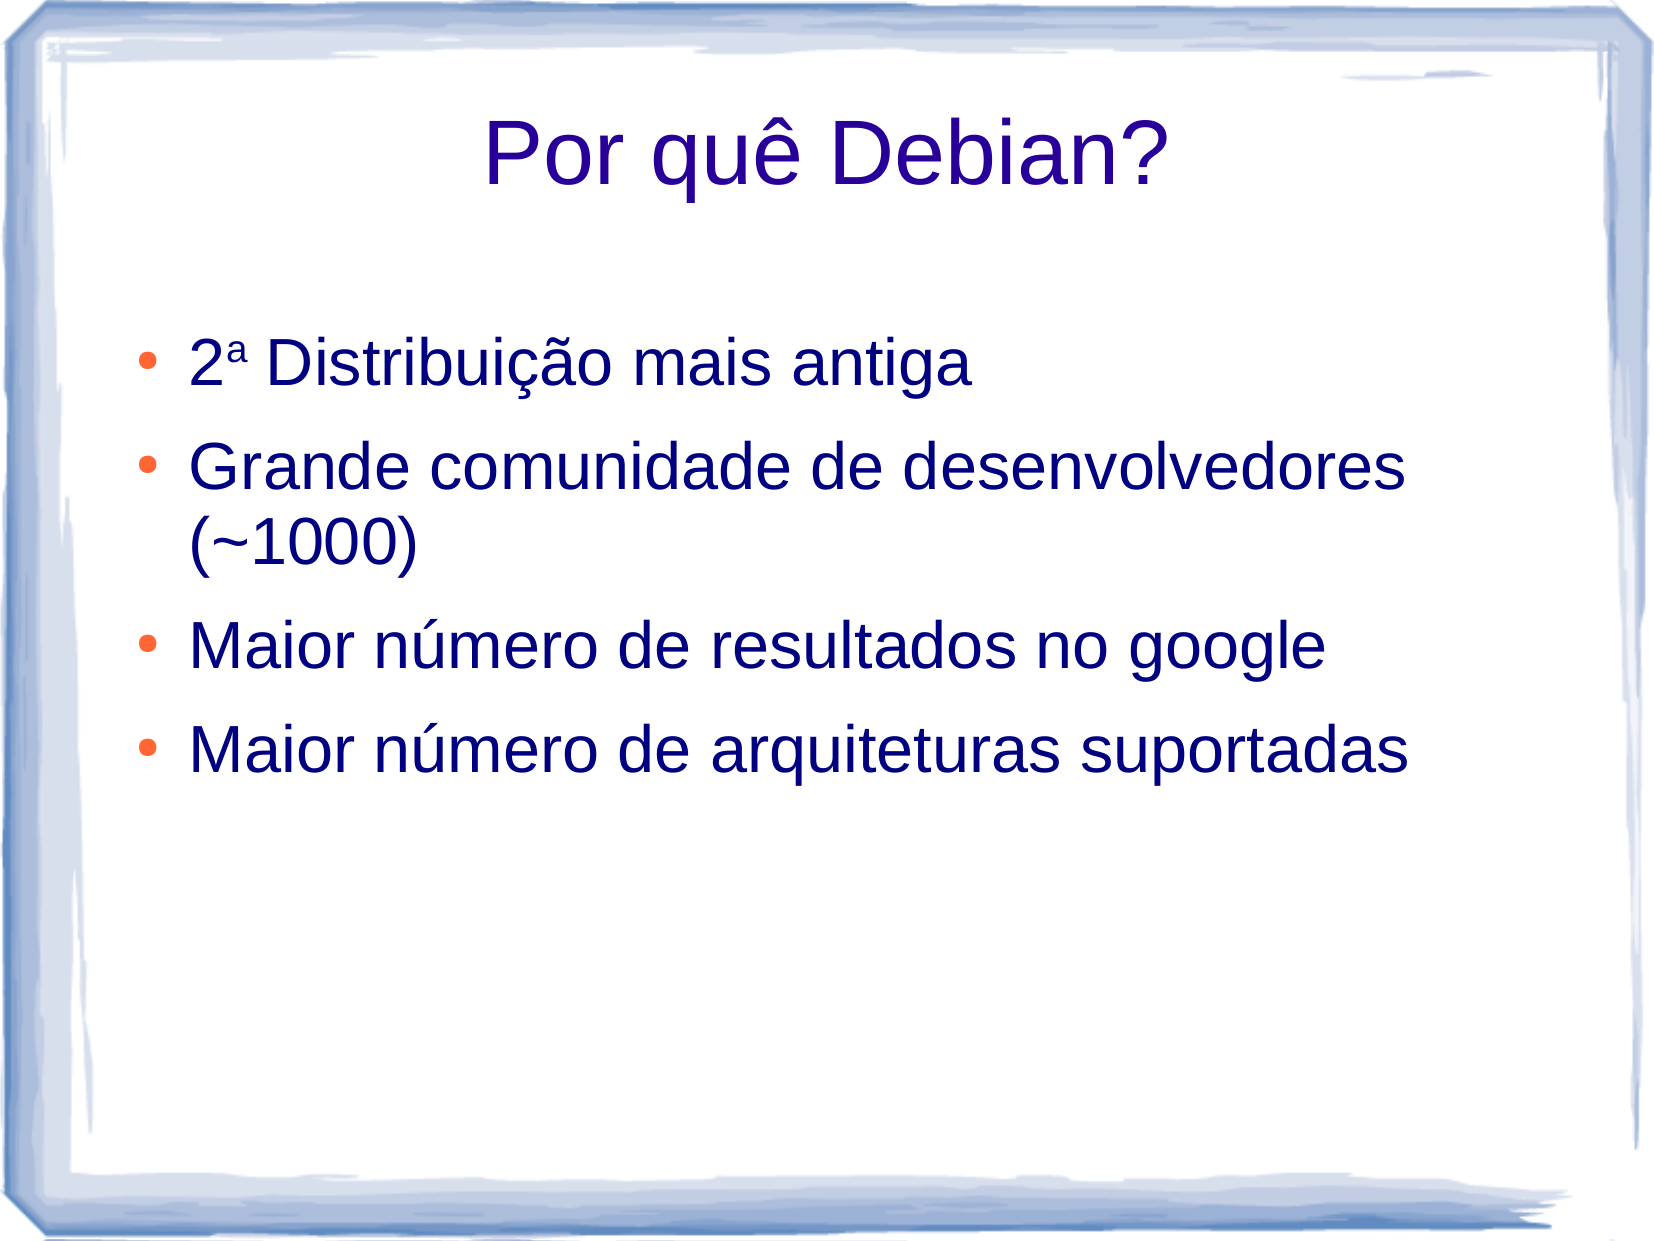

# Por quê Debian?
2a Distribuição mais antiga
Grande comunidade de desenvolvedores (~1000)
Maior número de resultados no google
Maior número de arquiteturas suportadas